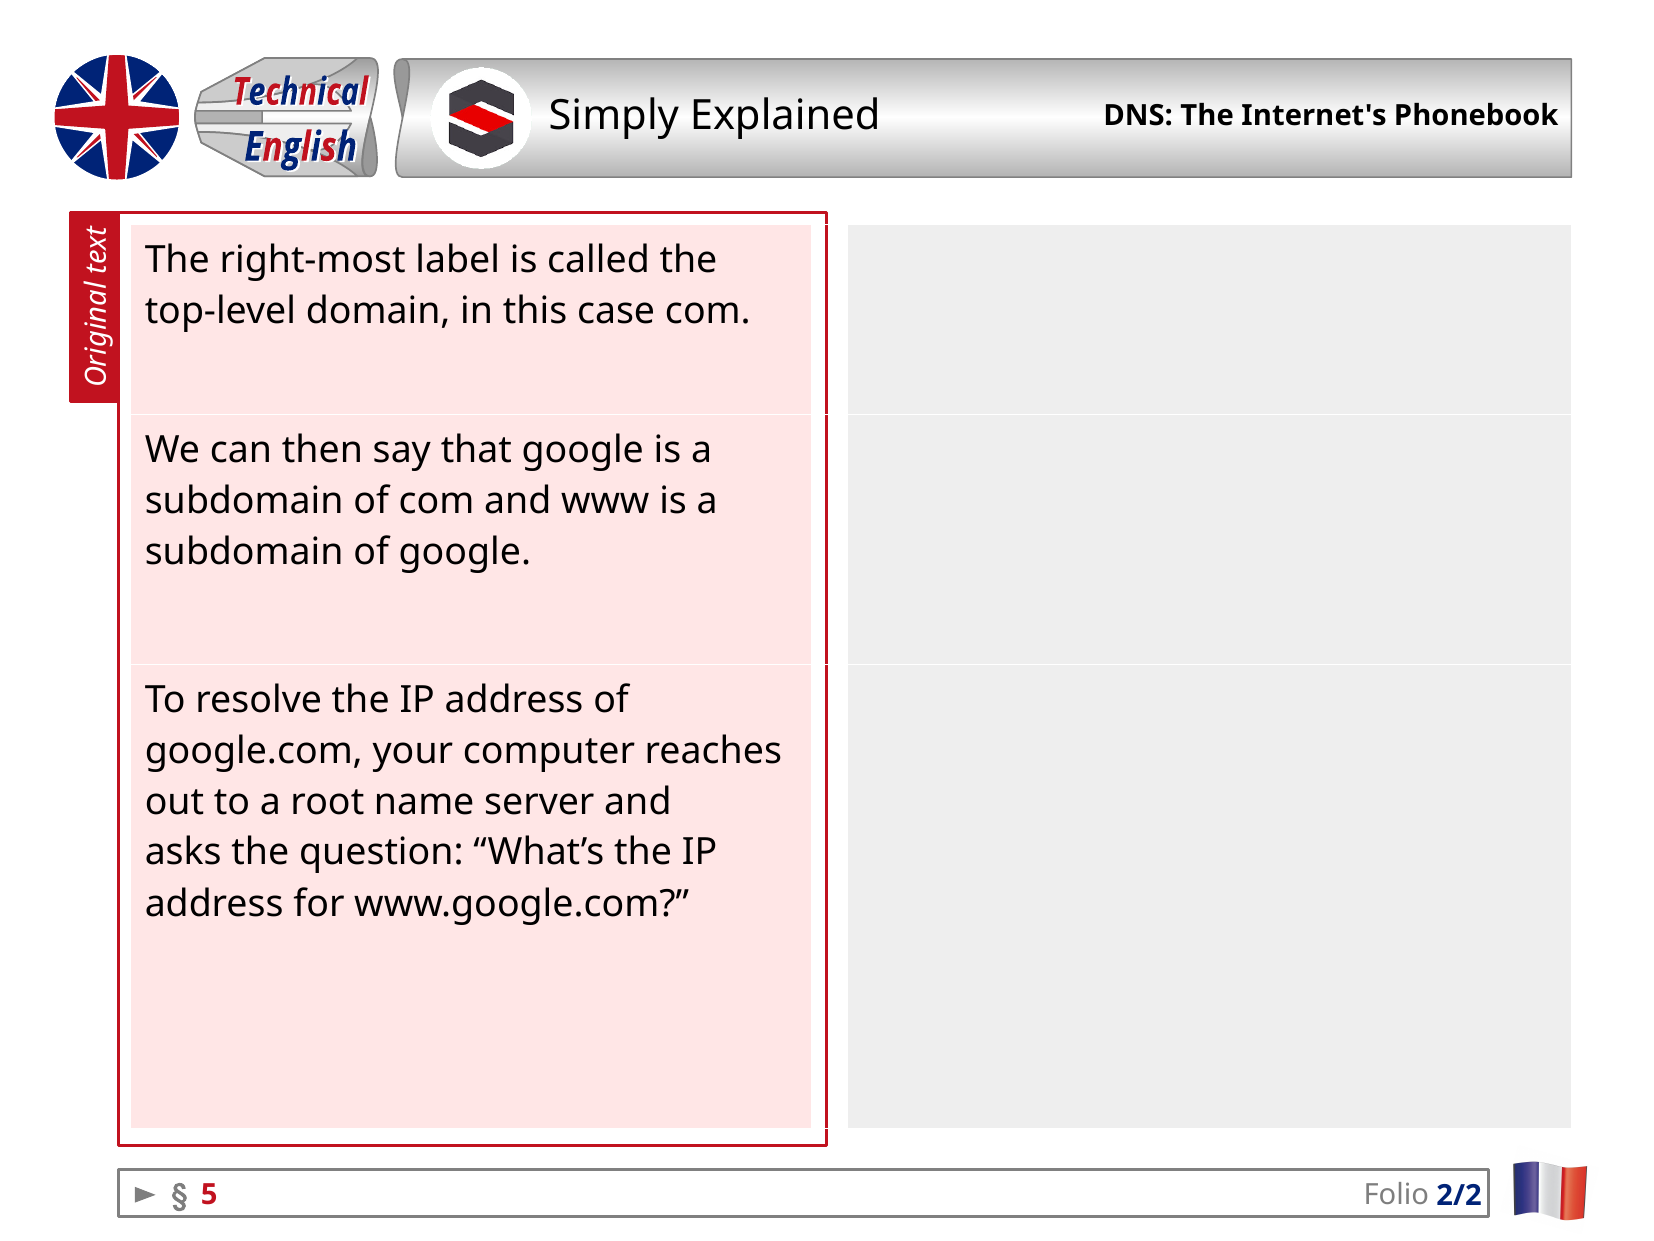

#
| The right-most label is called the top-level domain, in this case com. | | |
| --- | --- | --- |
| We can then say that google is a subdomain of com and www is a subdomain of google. | | |
| To resolve the IP address of google.com, your computer reaches out to a root name server and asks the question: “What’s the IP address for www.google.com?” | | |
5
2/2